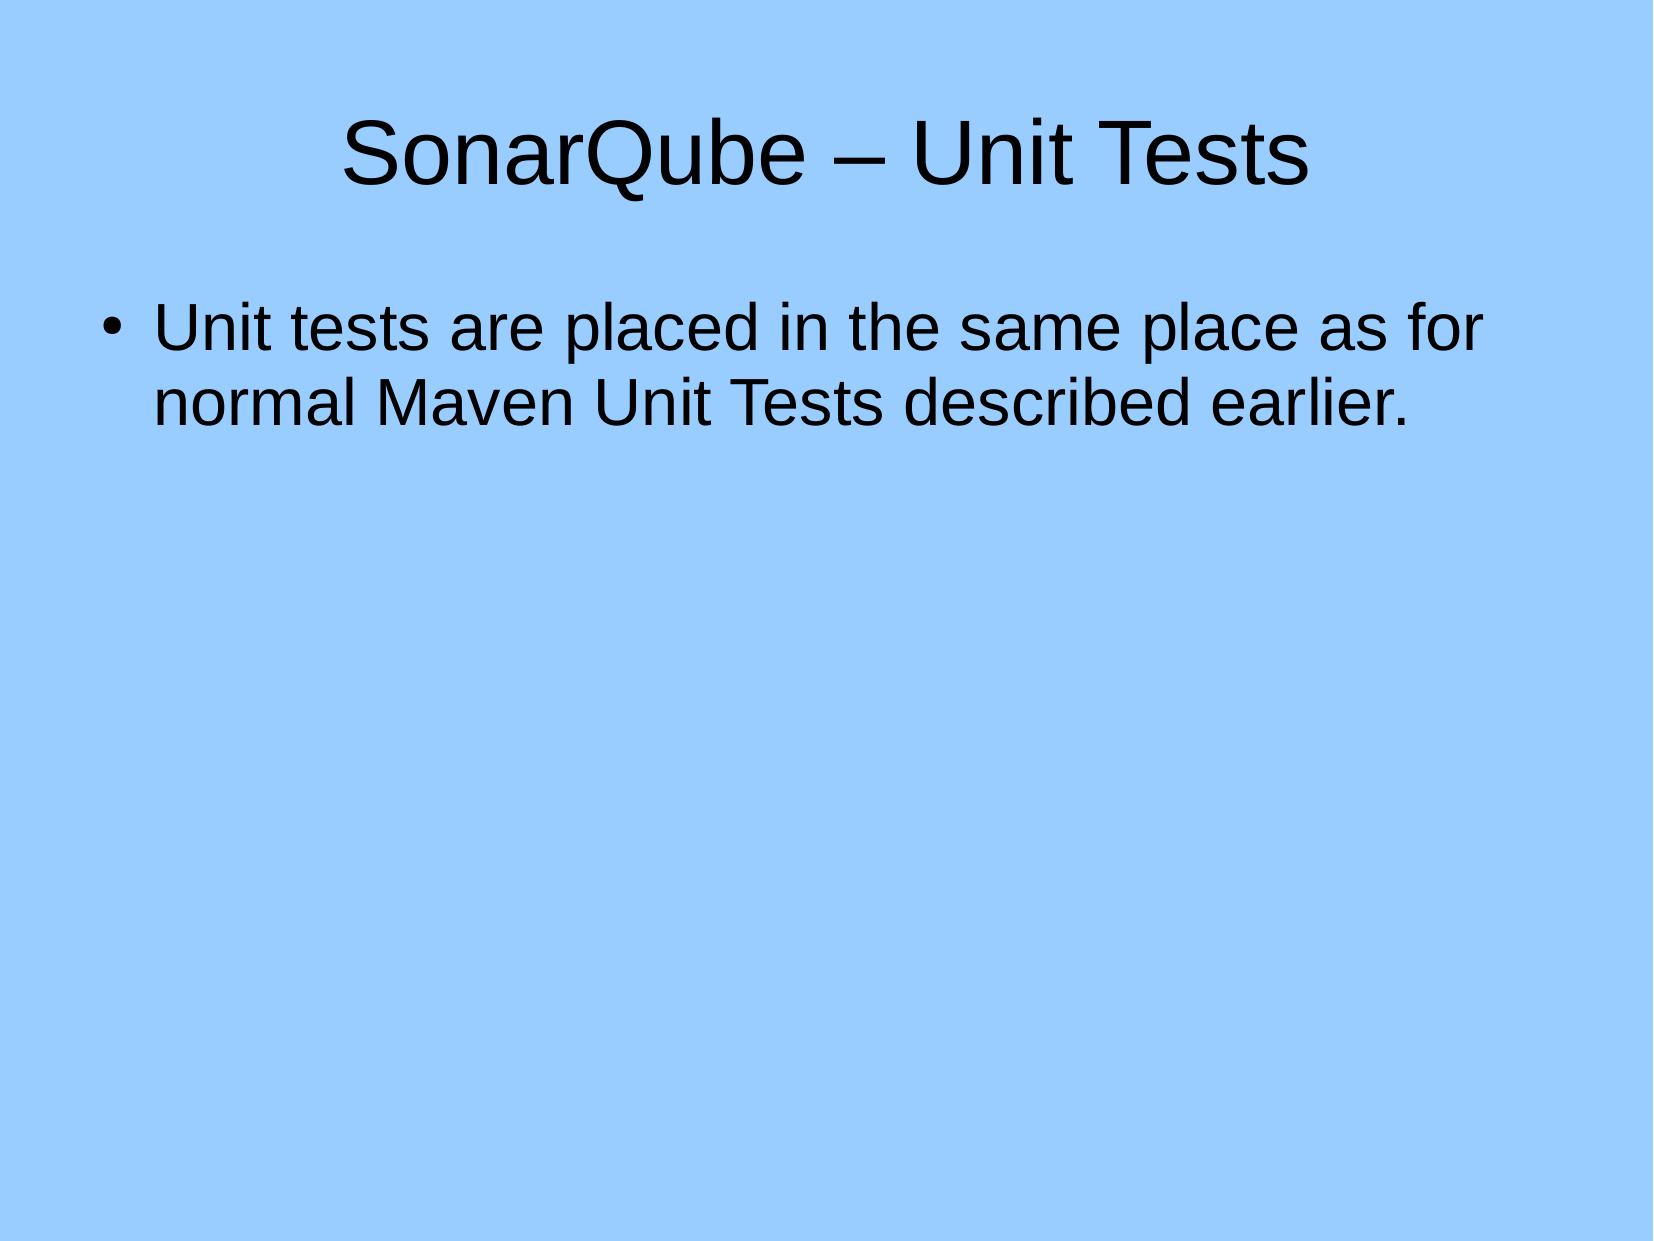

# SonarQube – Unit Tests
Unit tests are placed in the same place as for normal Maven Unit Tests described earlier.